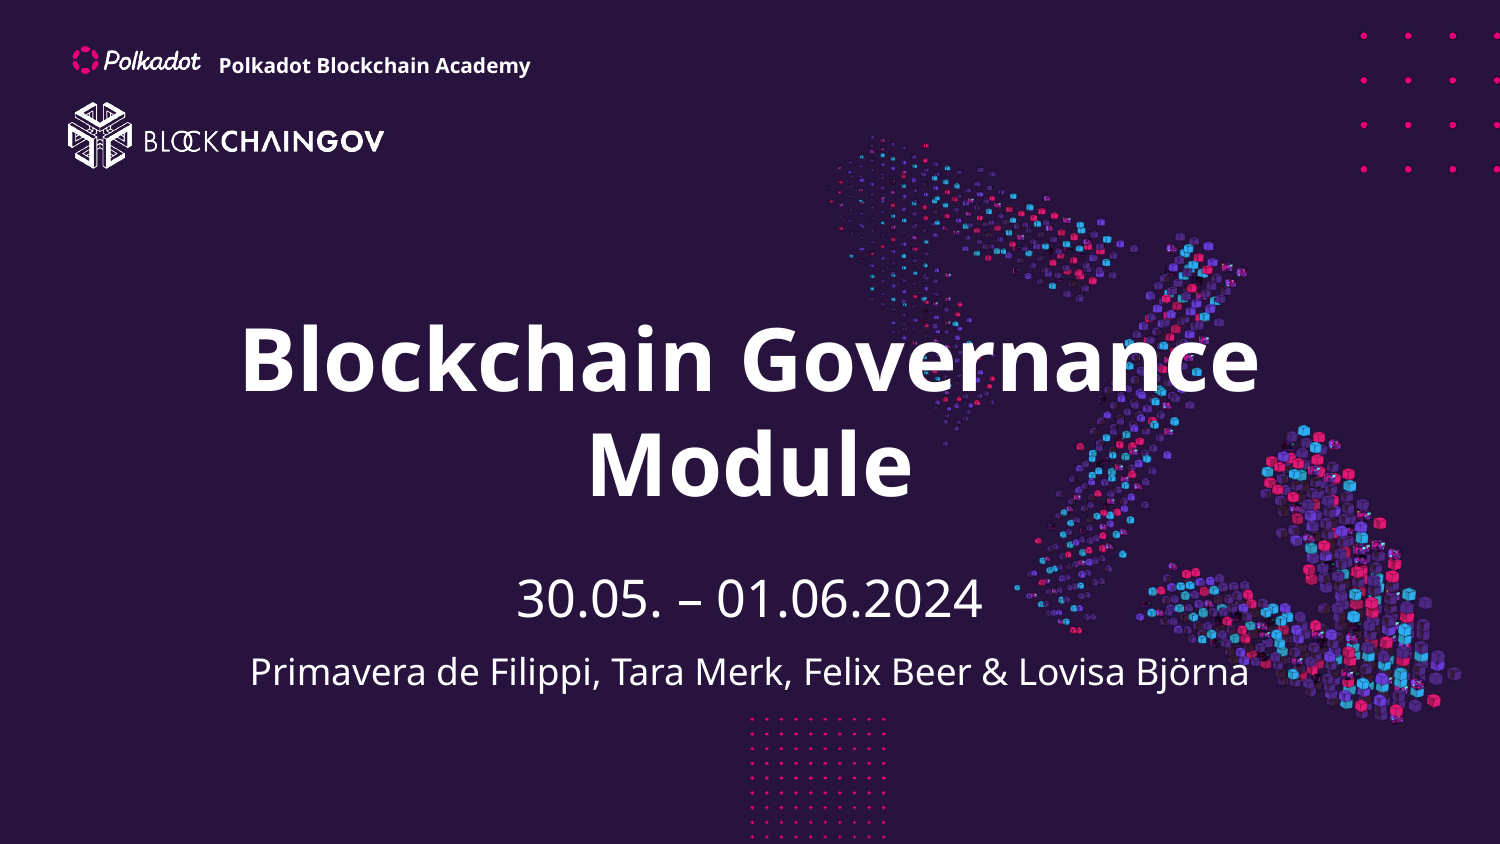

# Blockchain Governance Module
30.05. – 01.06.2024
Primavera de Filippi, Tara Merk, Felix Beer & Lovisa Björna